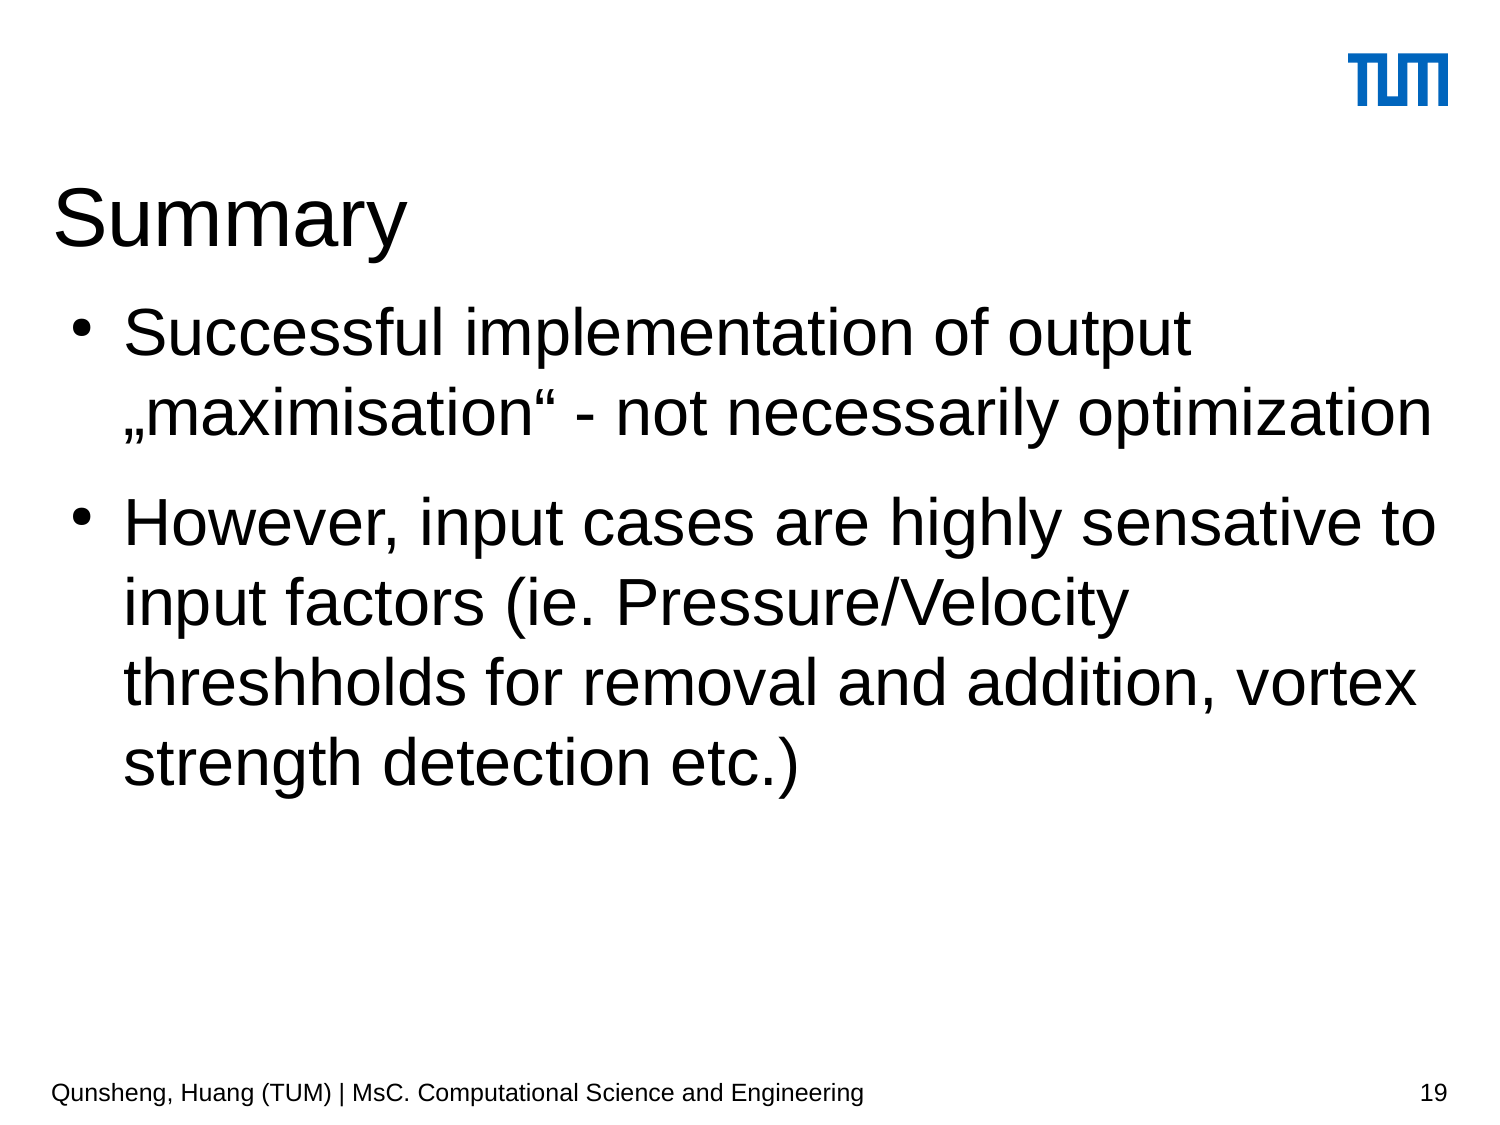

# Summary
Successful implementation of output „maximisation“ - not necessarily optimization
However, input cases are highly sensative to input factors (ie. Pressure/Velocity threshholds for removal and addition, vortex strength detection etc.)
[2] precice – a coupling library for partitioned multi-physicssimulations on massively parallel systems http://www.precice.org.[Online]. Available: http://www.precice.org